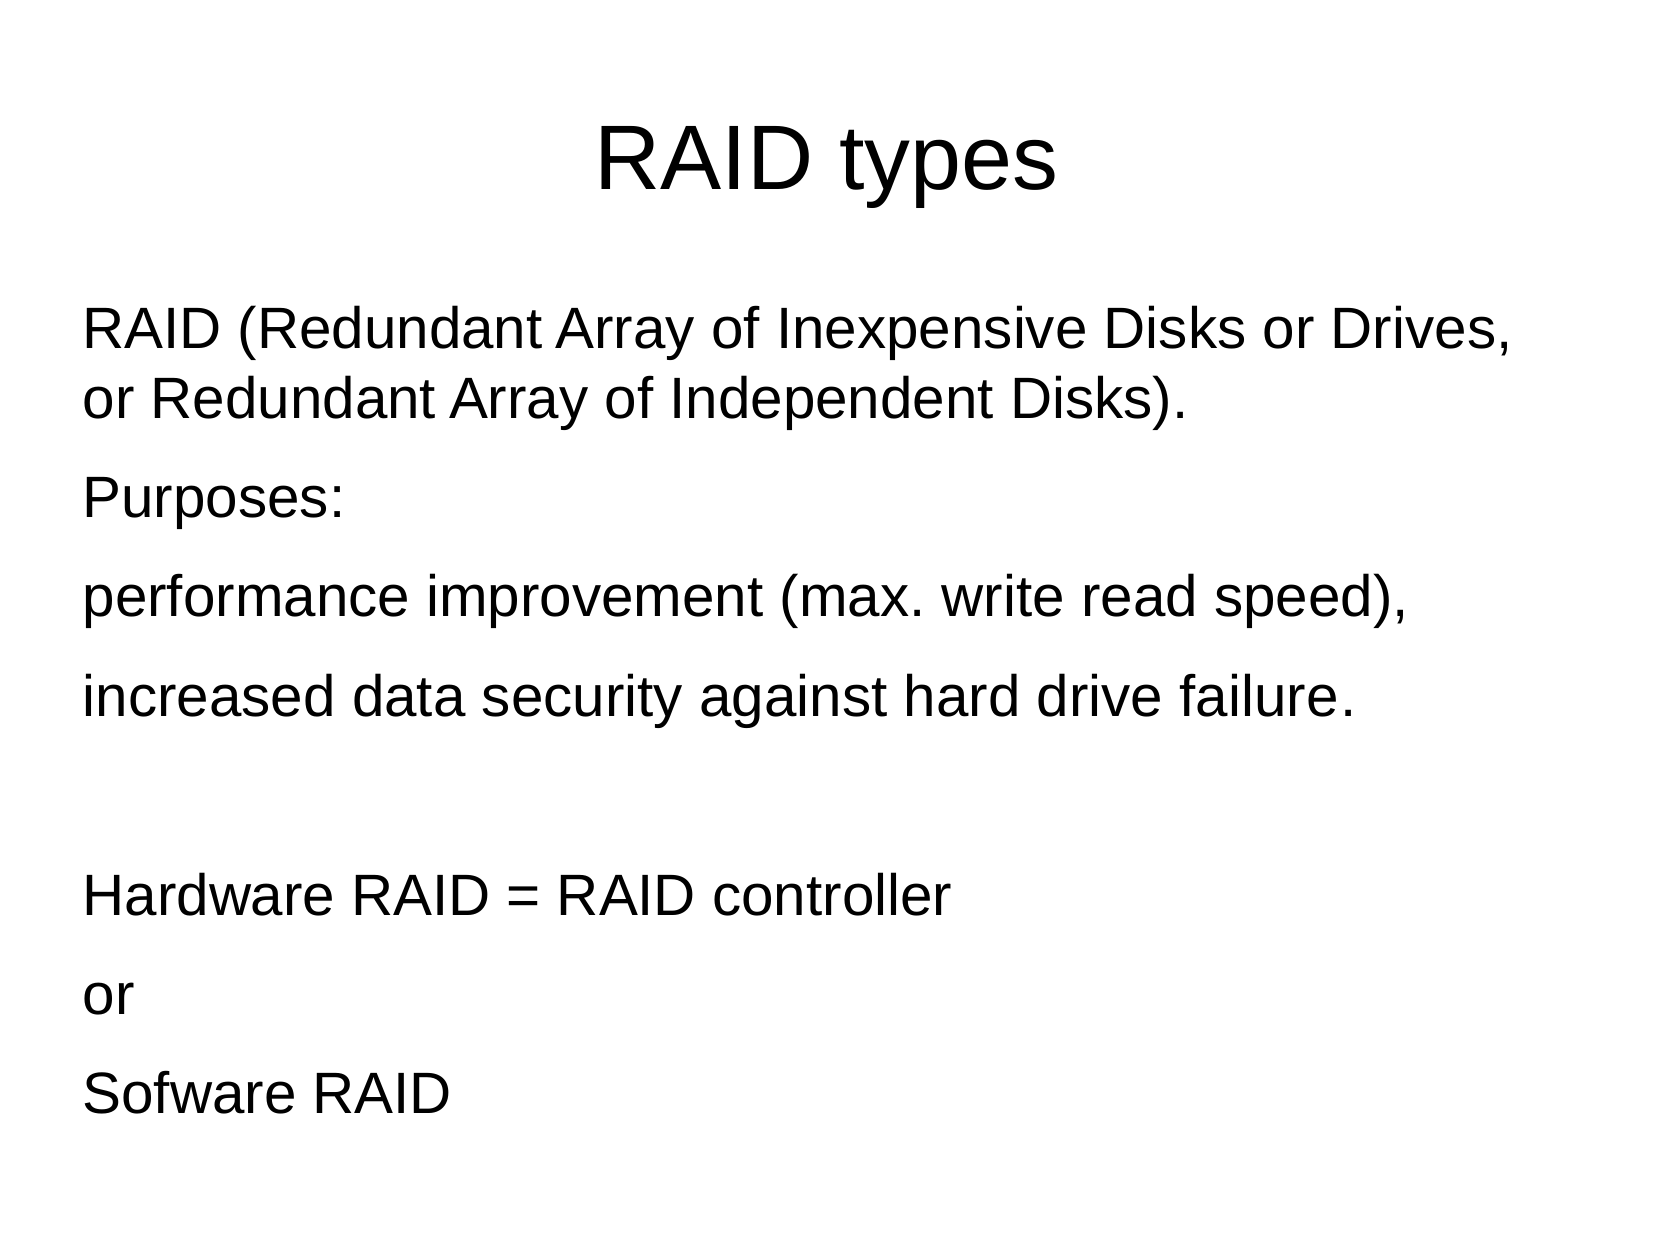

# RAID types
RAID (Redundant Array of Inexpensive Disks or Drives, or Redundant Array of Independent Disks).
Purposes:
performance improvement (max. write read speed),
increased data security against hard drive failure.
Hardware RAID = RAID controller
or
Sofware RAID